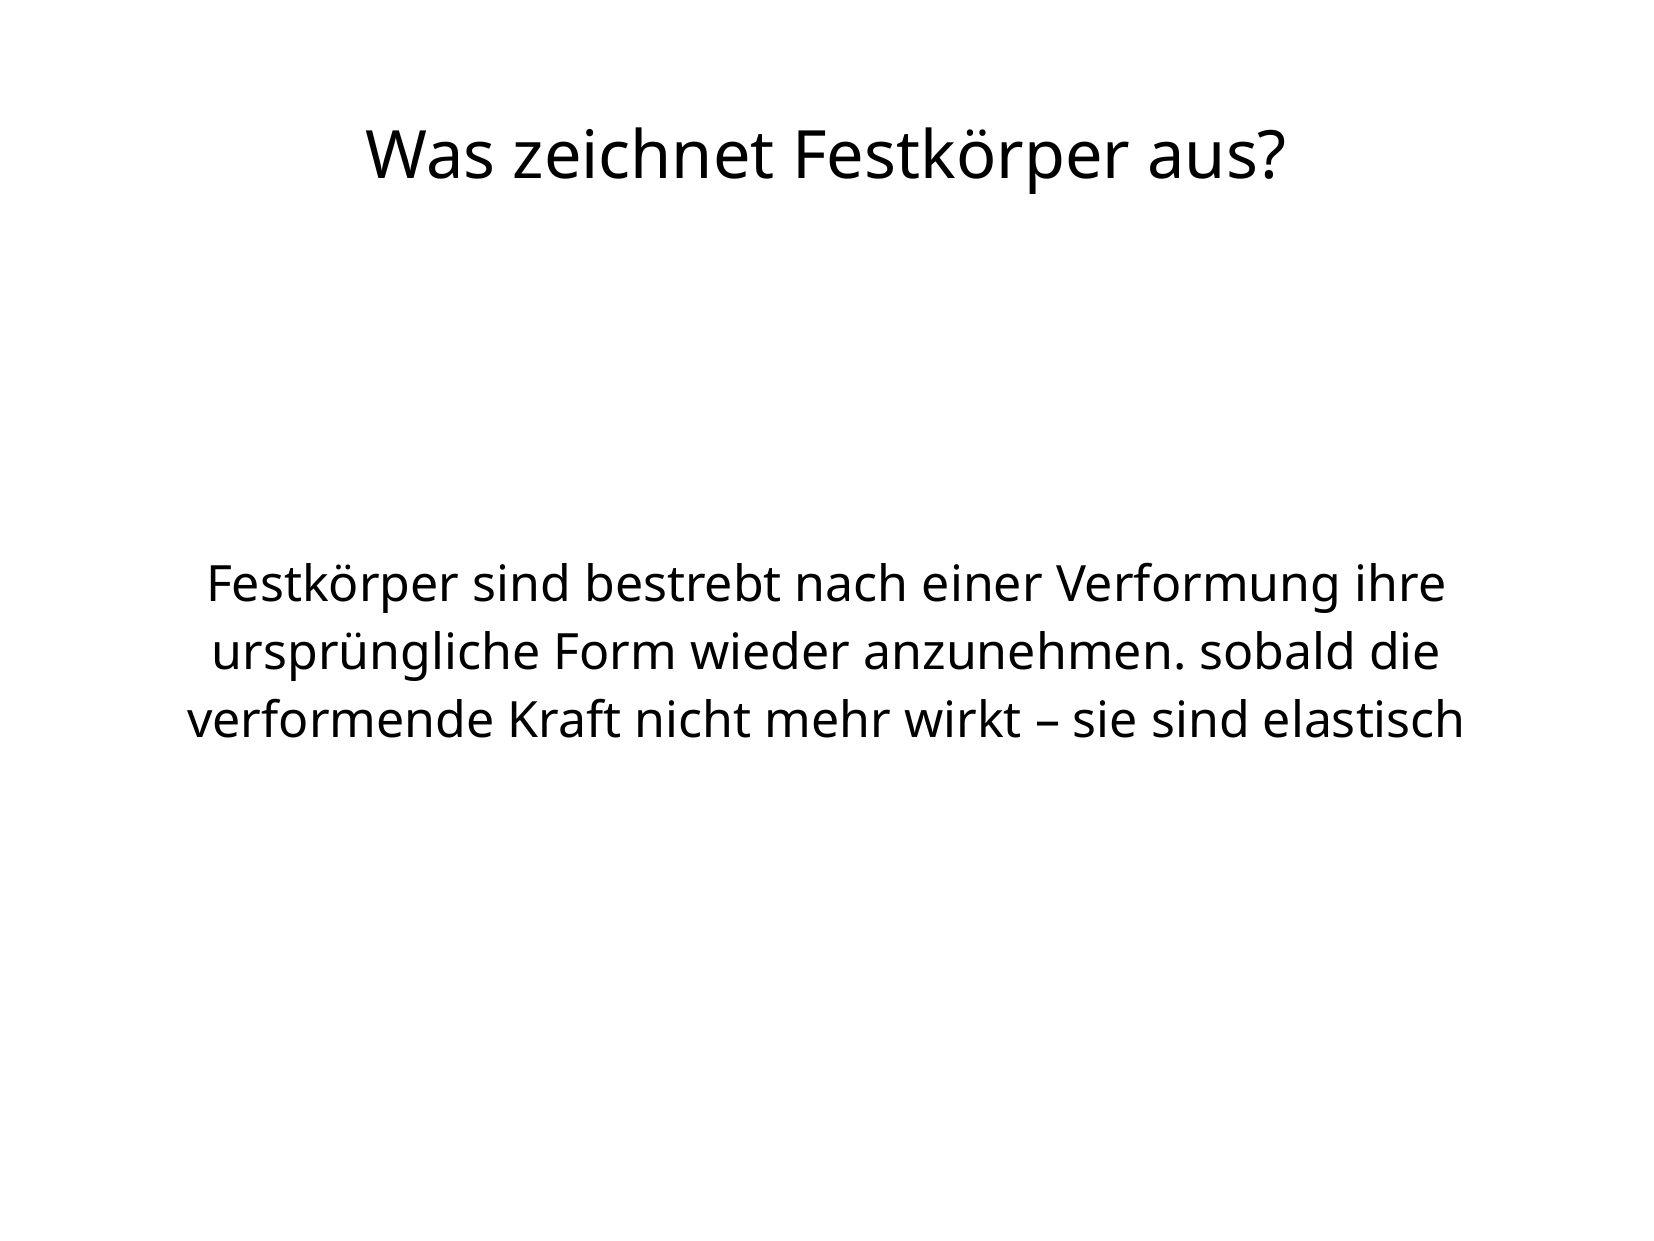

# Was zeichnet Festkörper aus?
Festkörper sind bestrebt nach einer Verformung ihre ursprüngliche Form wieder anzunehmen. sobald die verformende Kraft nicht mehr wirkt – sie sind elastisch